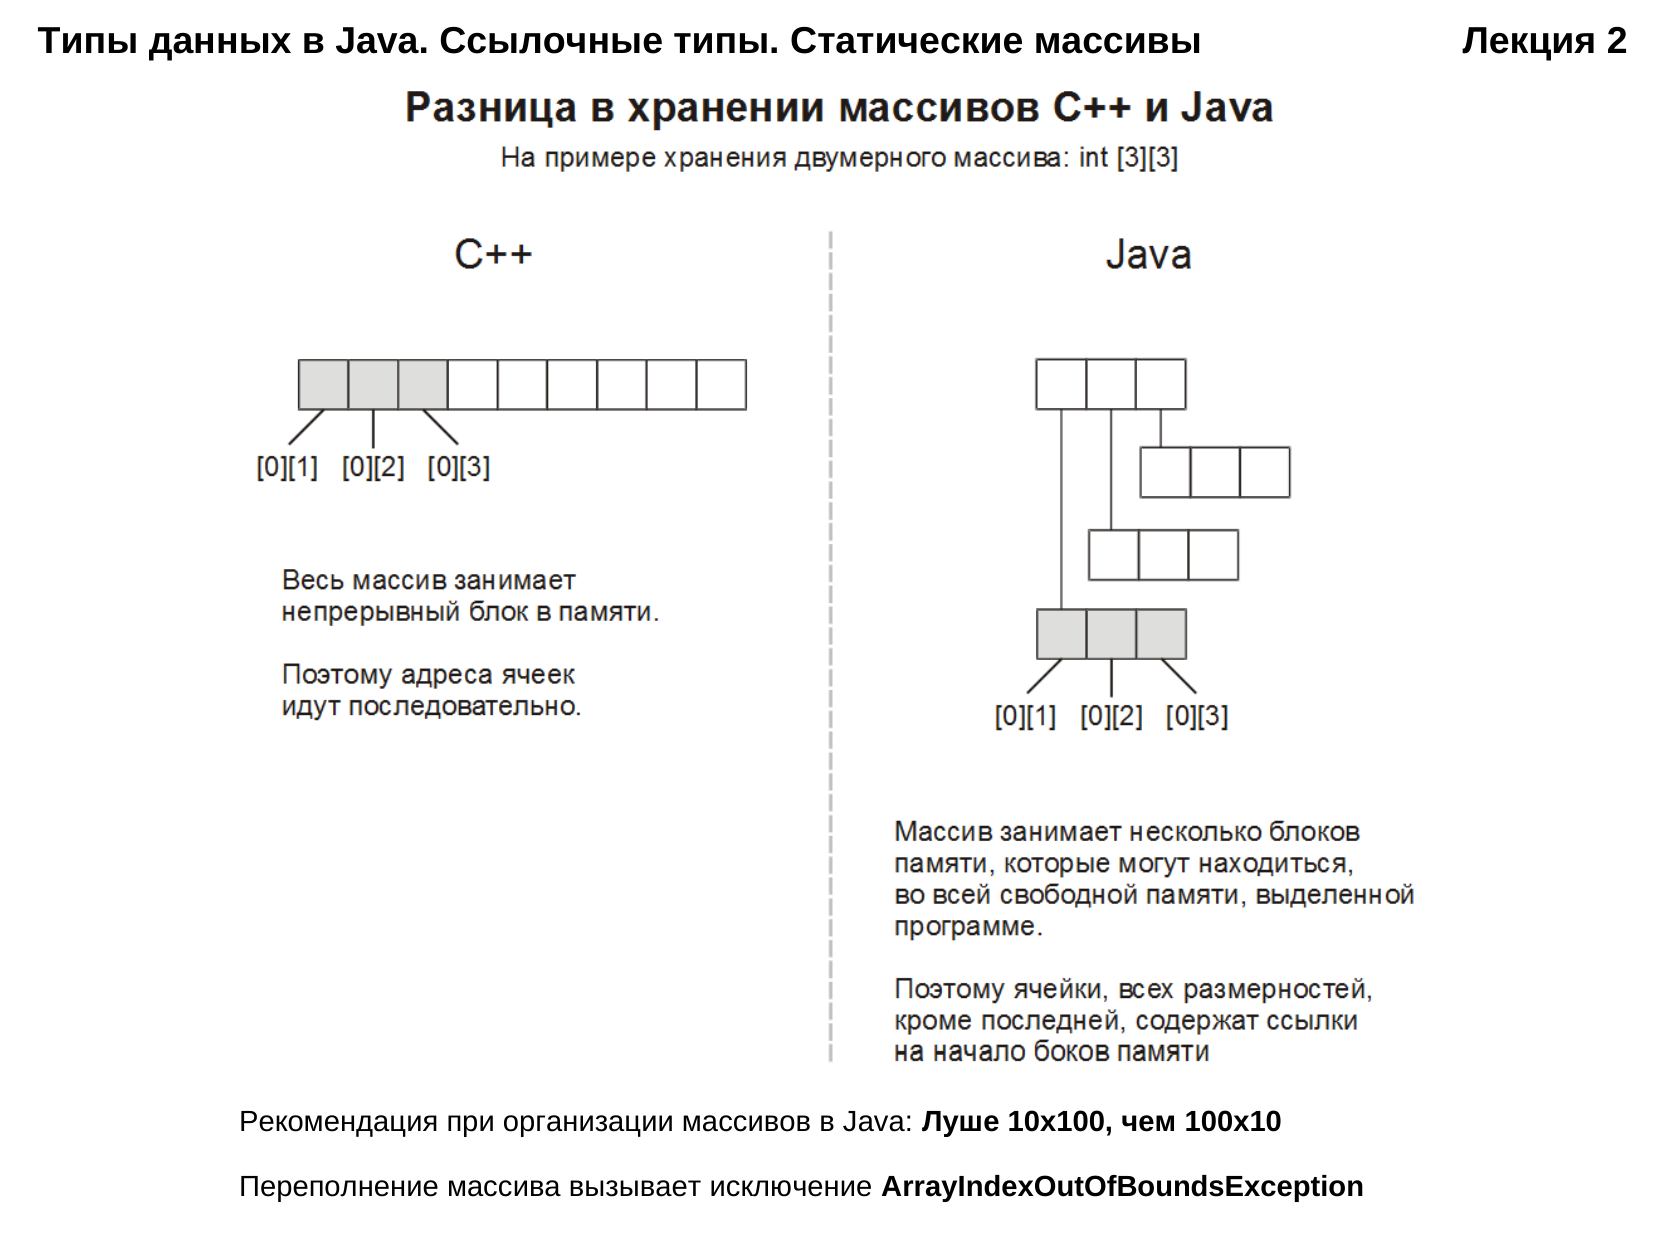

Типы данных в Java. Ссылочные типы. Статические массивы			Лекция 2
Рекомендация при организации массивов в Java: Луше 10х100, чем 100х10
Переполнение массива вызывает исключение ArrayIndexOutOfBoundsException